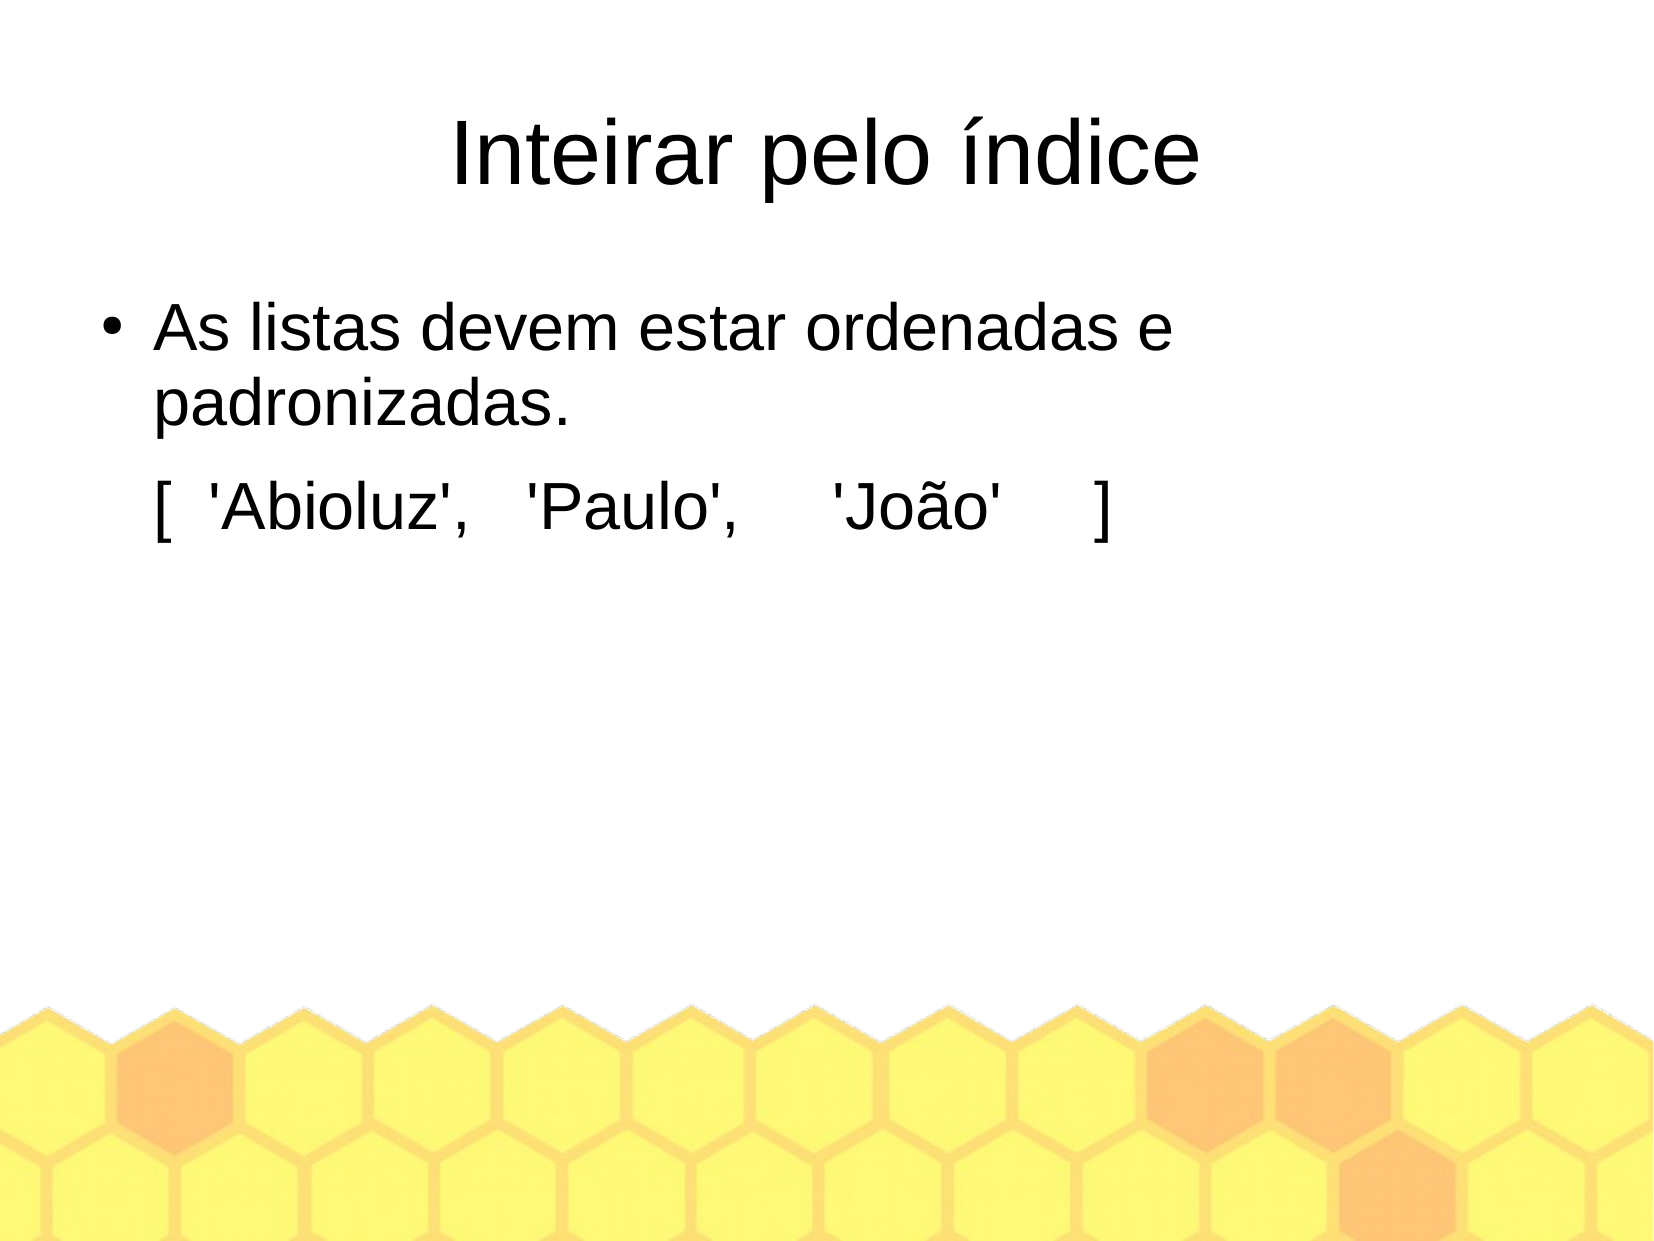

# Inteirar pelo índice
As listas devem estar ordenadas e padronizadas.
[ 'Abioluz', 'Paulo', 'João' ]